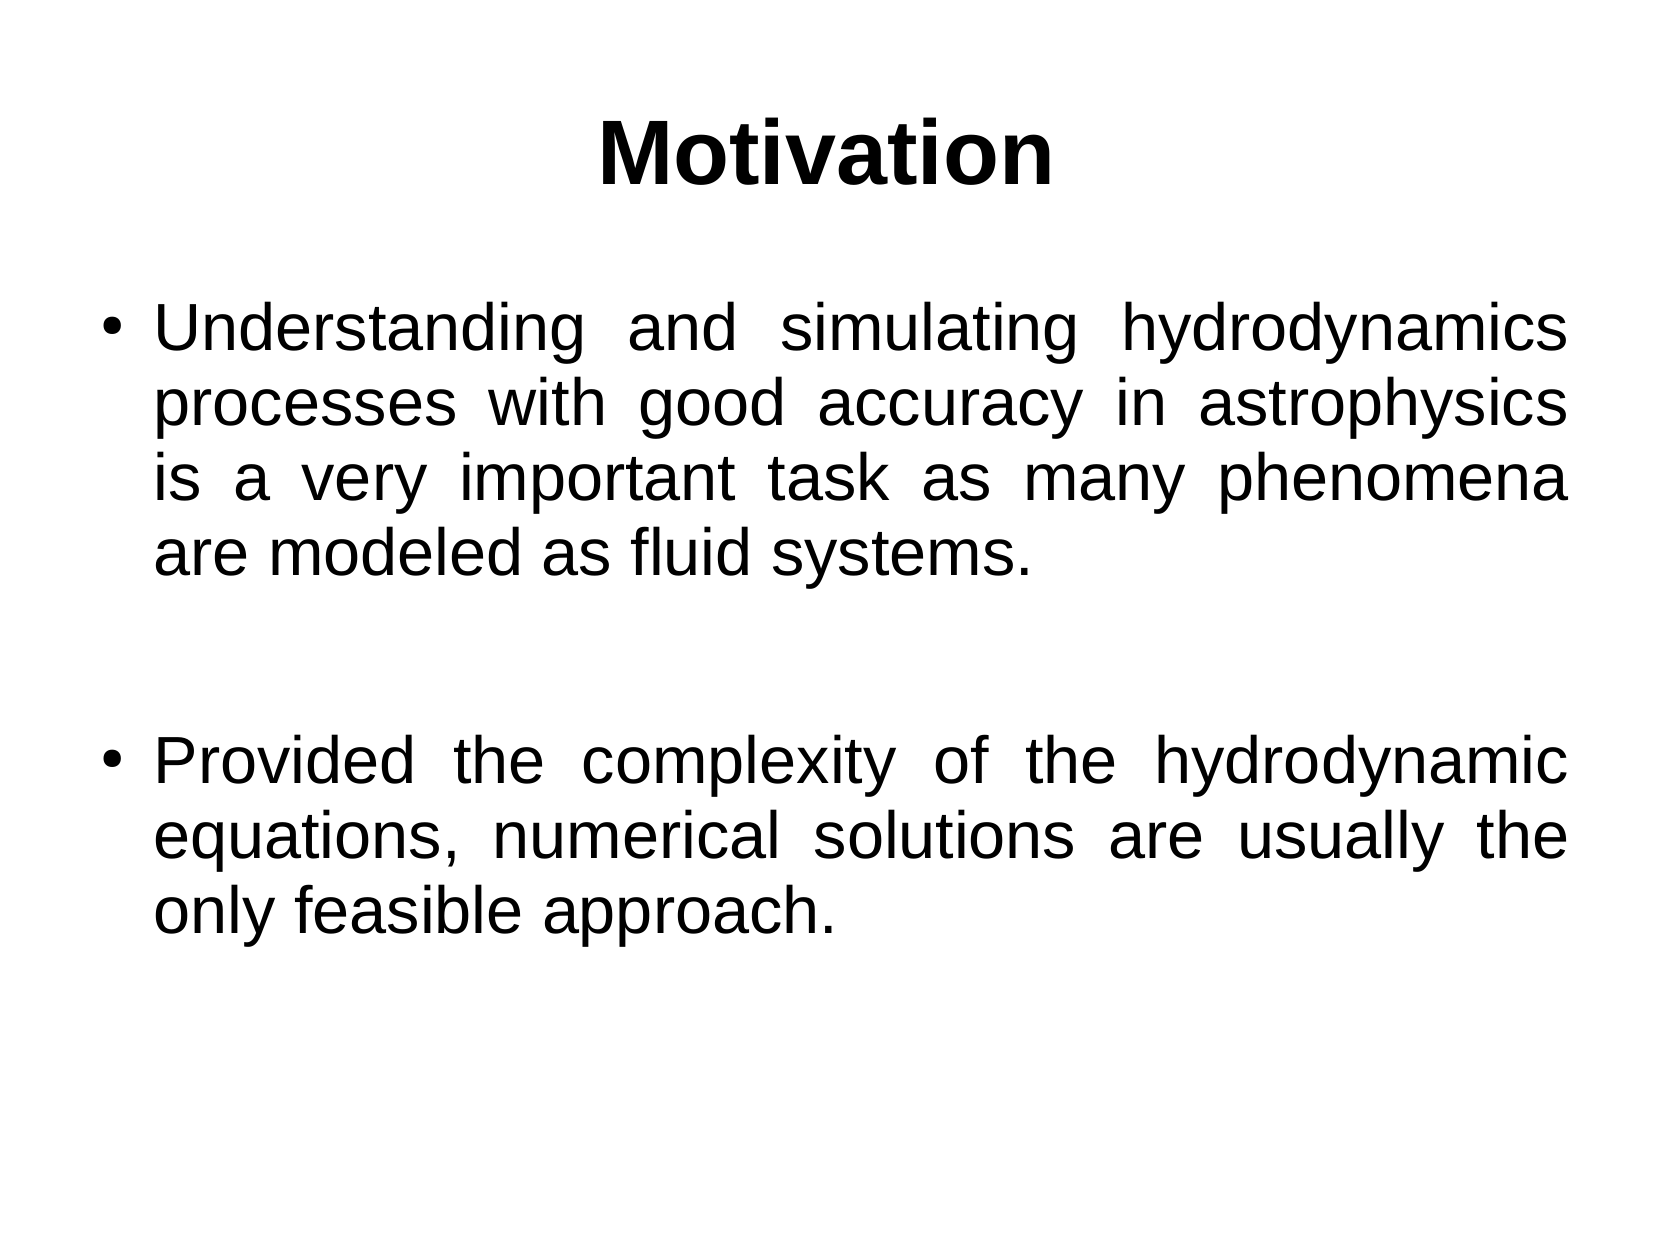

# Motivation
Understanding and simulating hydrodynamics processes with good accuracy in astrophysics is a very important task as many phenomena are modeled as fluid systems.
Provided the complexity of the hydrodynamic equations, numerical solutions are usually the only feasible approach.